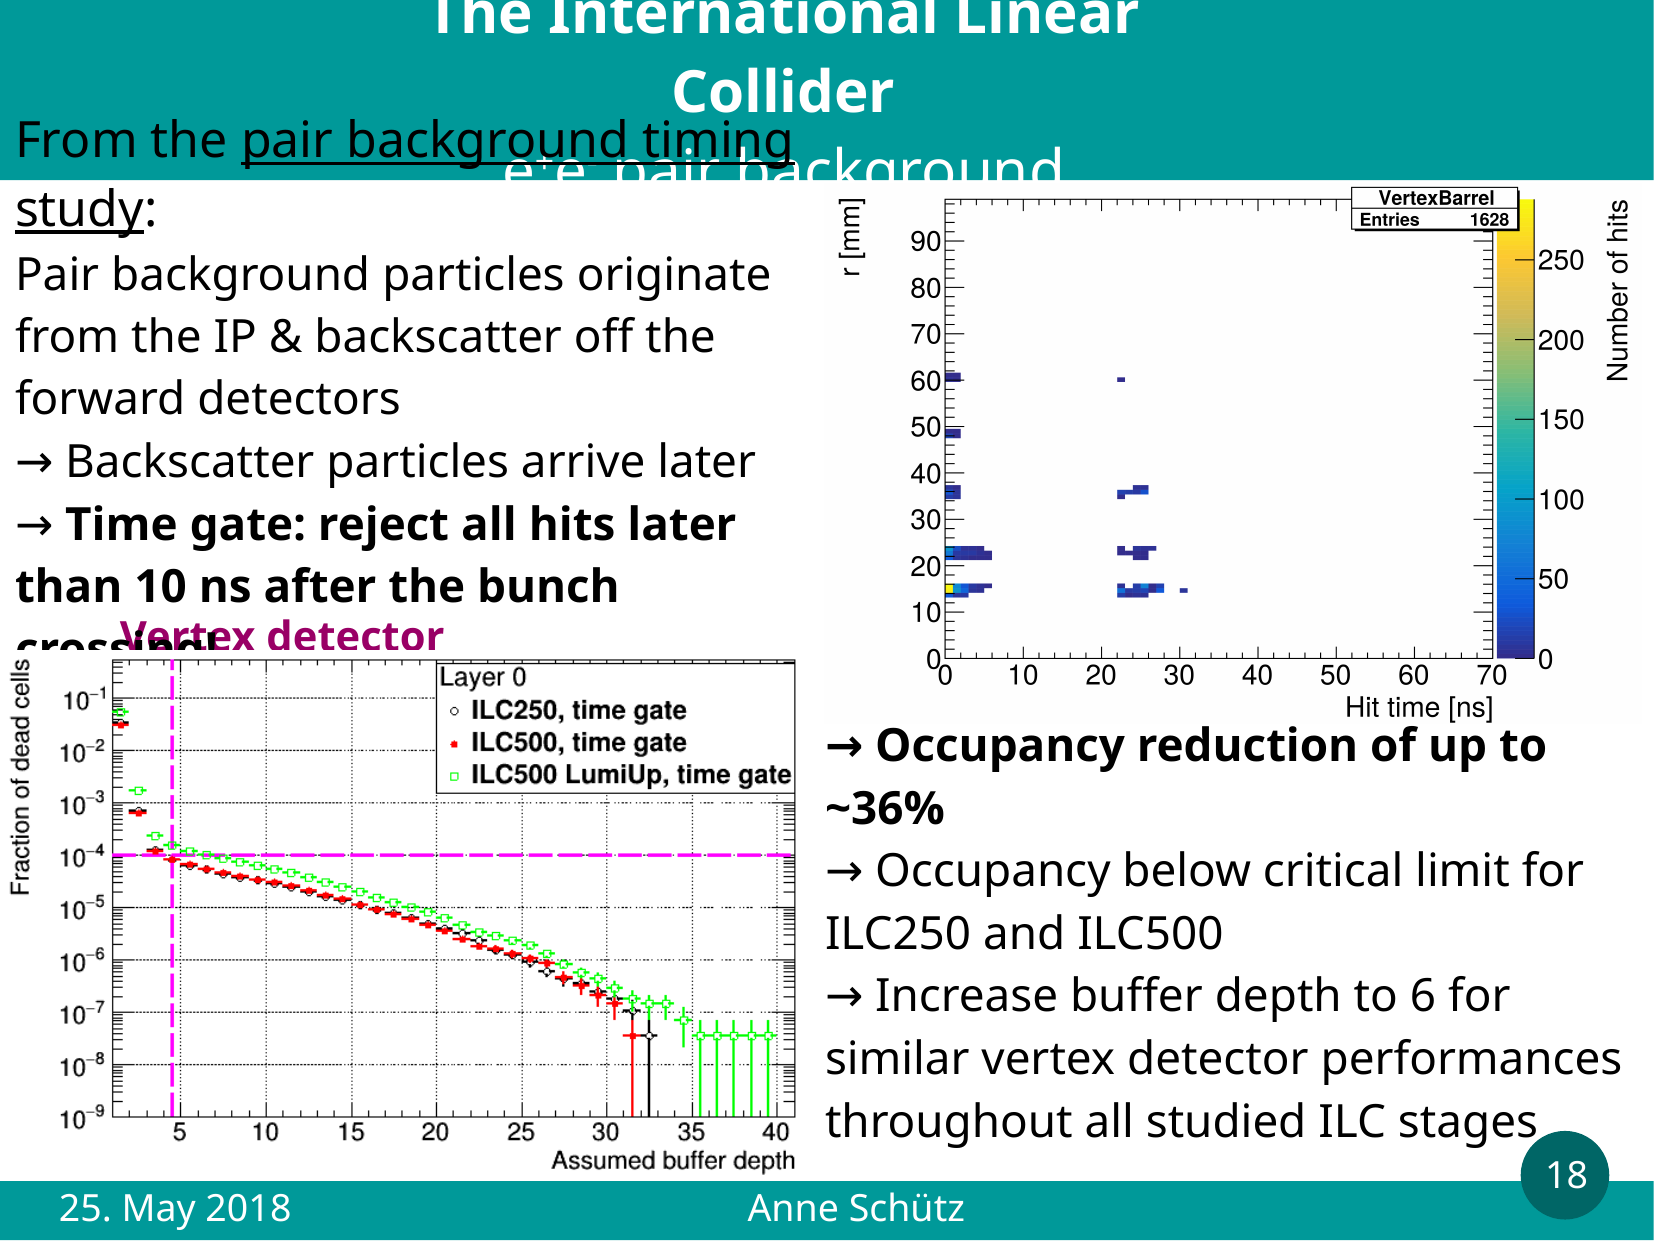

# The International Linear Collider e+e- pair background
From the pair background timing study:
Pair background particles originate from the IP & backscatter off the forward detectors
→ Backscatter particles arrive later
→ Time gate: reject all hits later than 10 ns after the bunch crossing!
Vertex detector barrel
→ Occupancy reduction of up to ~36%
→ Occupancy below critical limit for ILC250 and ILC500
→ Increase buffer depth to 6 for similar vertex detector performances throughout all studied ILC stages